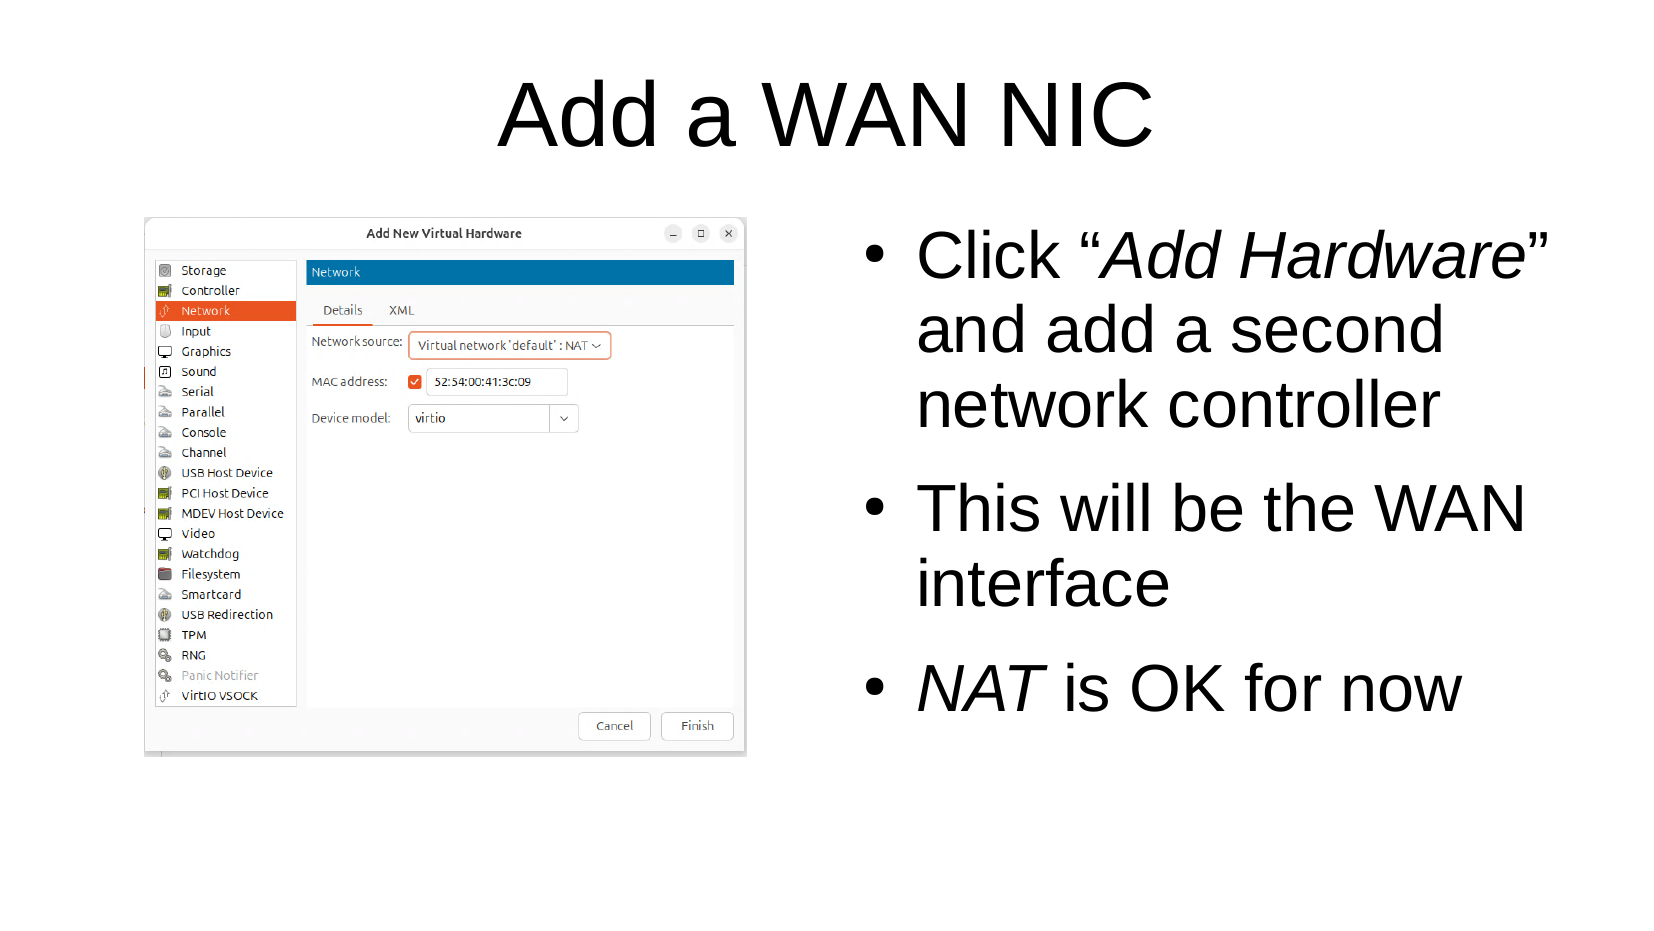

# Add a WAN NIC
Click “Add Hardware” and add a second network controller
This will be the WAN interface
NAT is OK for now